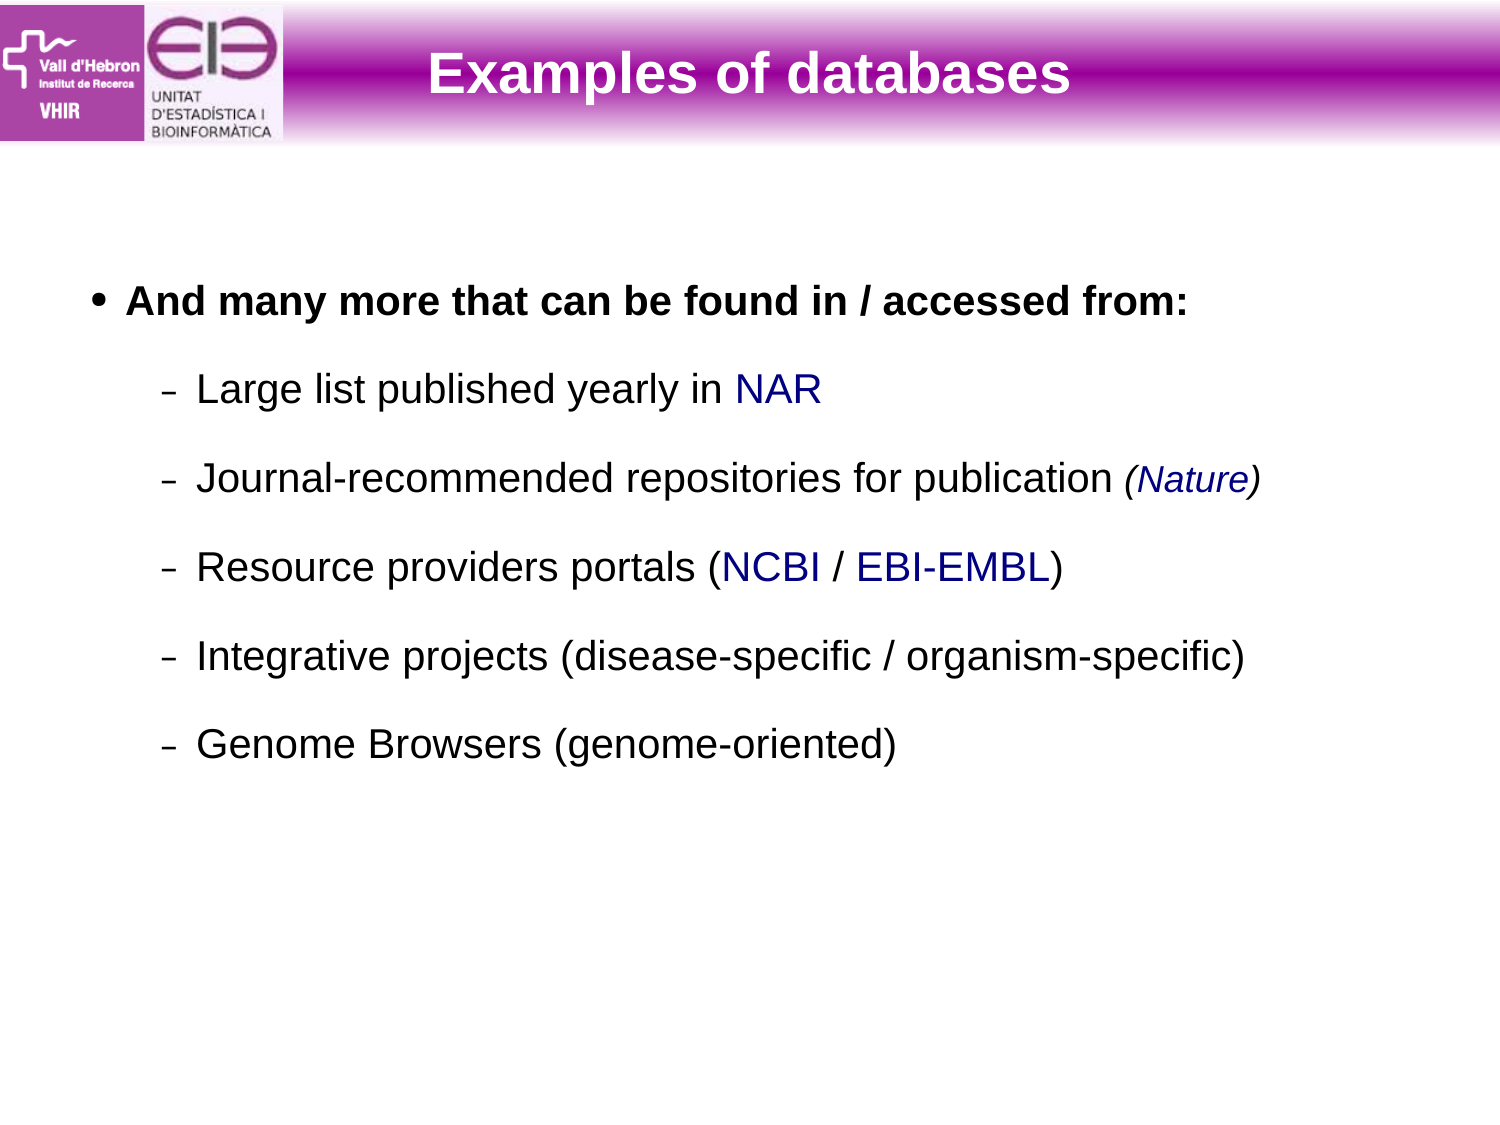

Examples of databases
And many more that can be found in / accessed from:
Large list published yearly in NAR
Journal-recommended repositories for publication (Nature)
Resource providers portals (NCBI / EBI-EMBL)
Integrative projects (disease-specific / organism-specific)
Genome Browsers (genome-oriented)